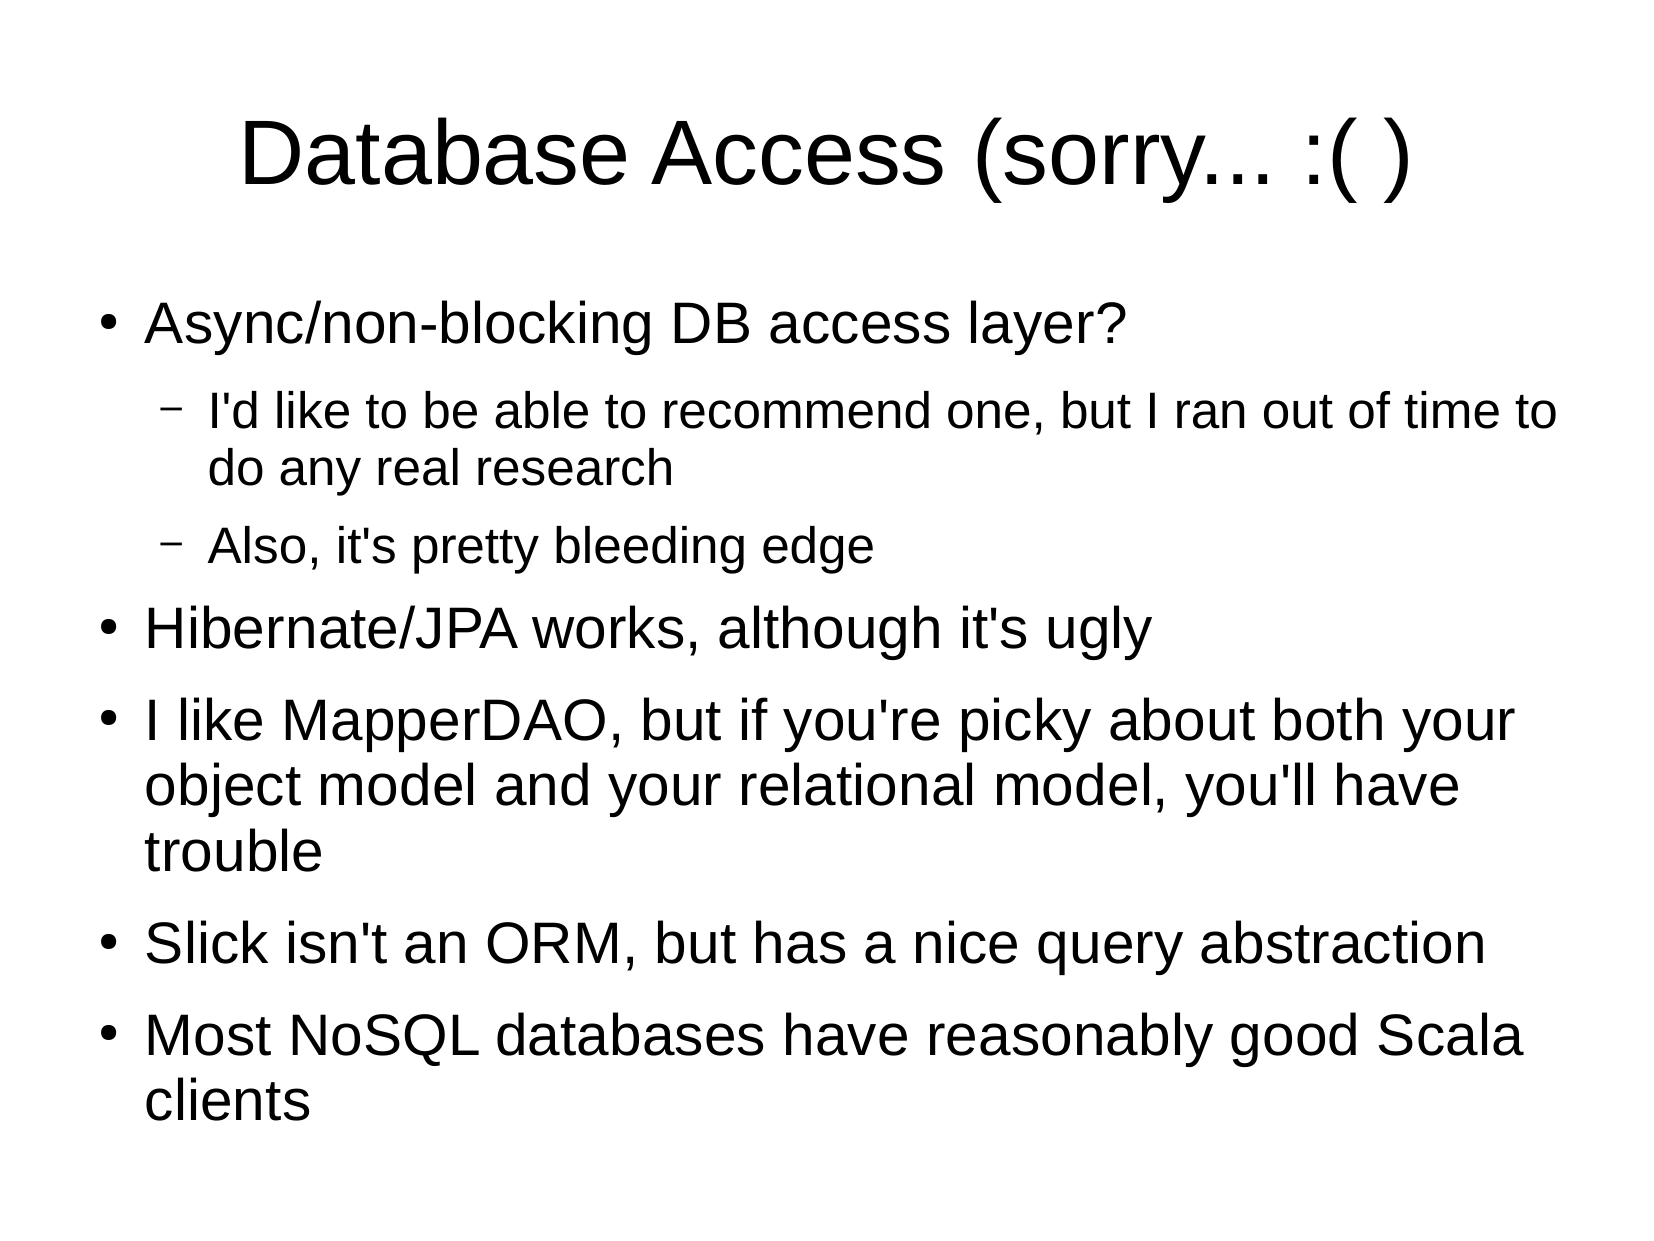

# Database Access (sorry... :( )
Async/non-blocking DB access layer?
I'd like to be able to recommend one, but I ran out of time to do any real research
Also, it's pretty bleeding edge
Hibernate/JPA works, although it's ugly
I like MapperDAO, but if you're picky about both your object model and your relational model, you'll have trouble
Slick isn't an ORM, but has a nice query abstraction
Most NoSQL databases have reasonably good Scala clients